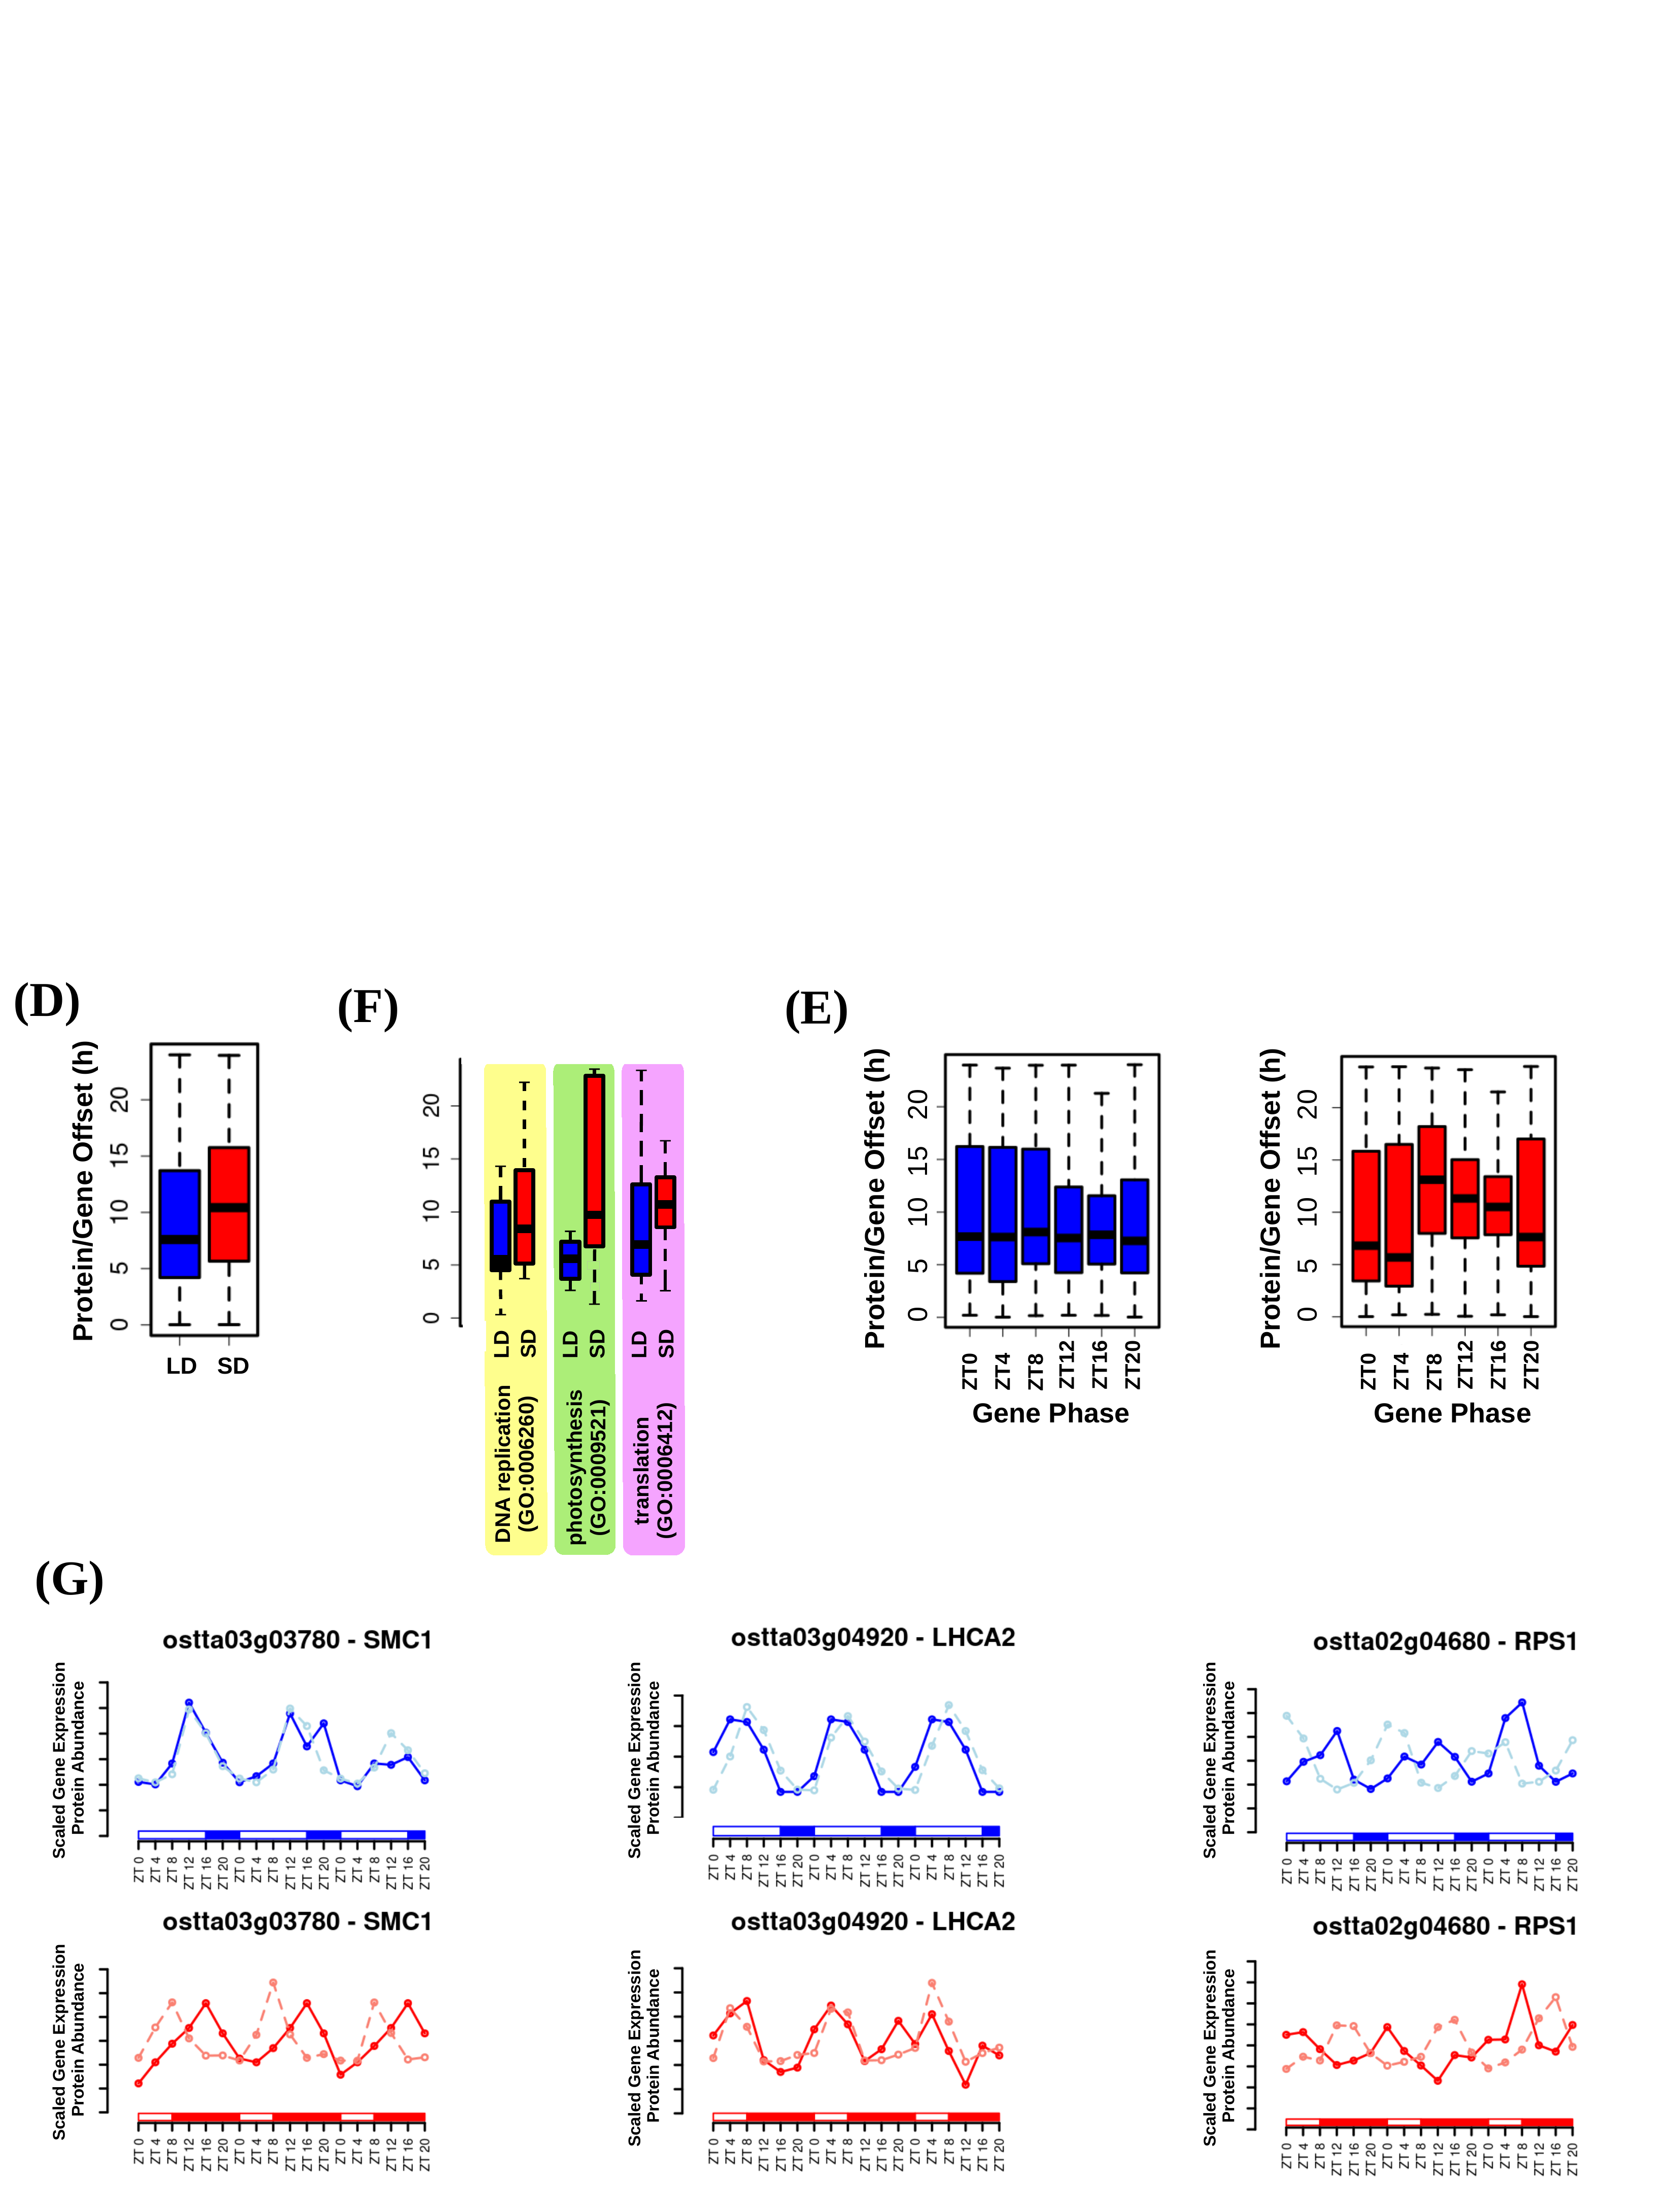

(D)
 (F)
 (E)
20
20
15
15
Protein/Gene Offset (h)
Protein/Gene Offset (h)
Protein/Gene Offset (h)
10
10
5
5
0
0
SD
SD
SD
LD
LD
LD
ZT12
ZT16
ZT12
ZT20
ZT16
ZT20
LD
SD
ZT0
ZT0
ZT4
ZT4
ZT8
ZT8
Gene Phase
Gene Phase
DNA replication
(GO:0006260)
photosynthesis(GO:0009521)
translation
(GO:0006412)
 (G)
Scaled Gene Expression
Protein Abundance
Scaled Gene Expression
Protein Abundance
Scaled Gene Expression
Protein Abundance
Scaled Gene Expression
Protein Abundance
Scaled Gene Expression
Protein Abundance
Scaled Gene Expression
Protein Abundance